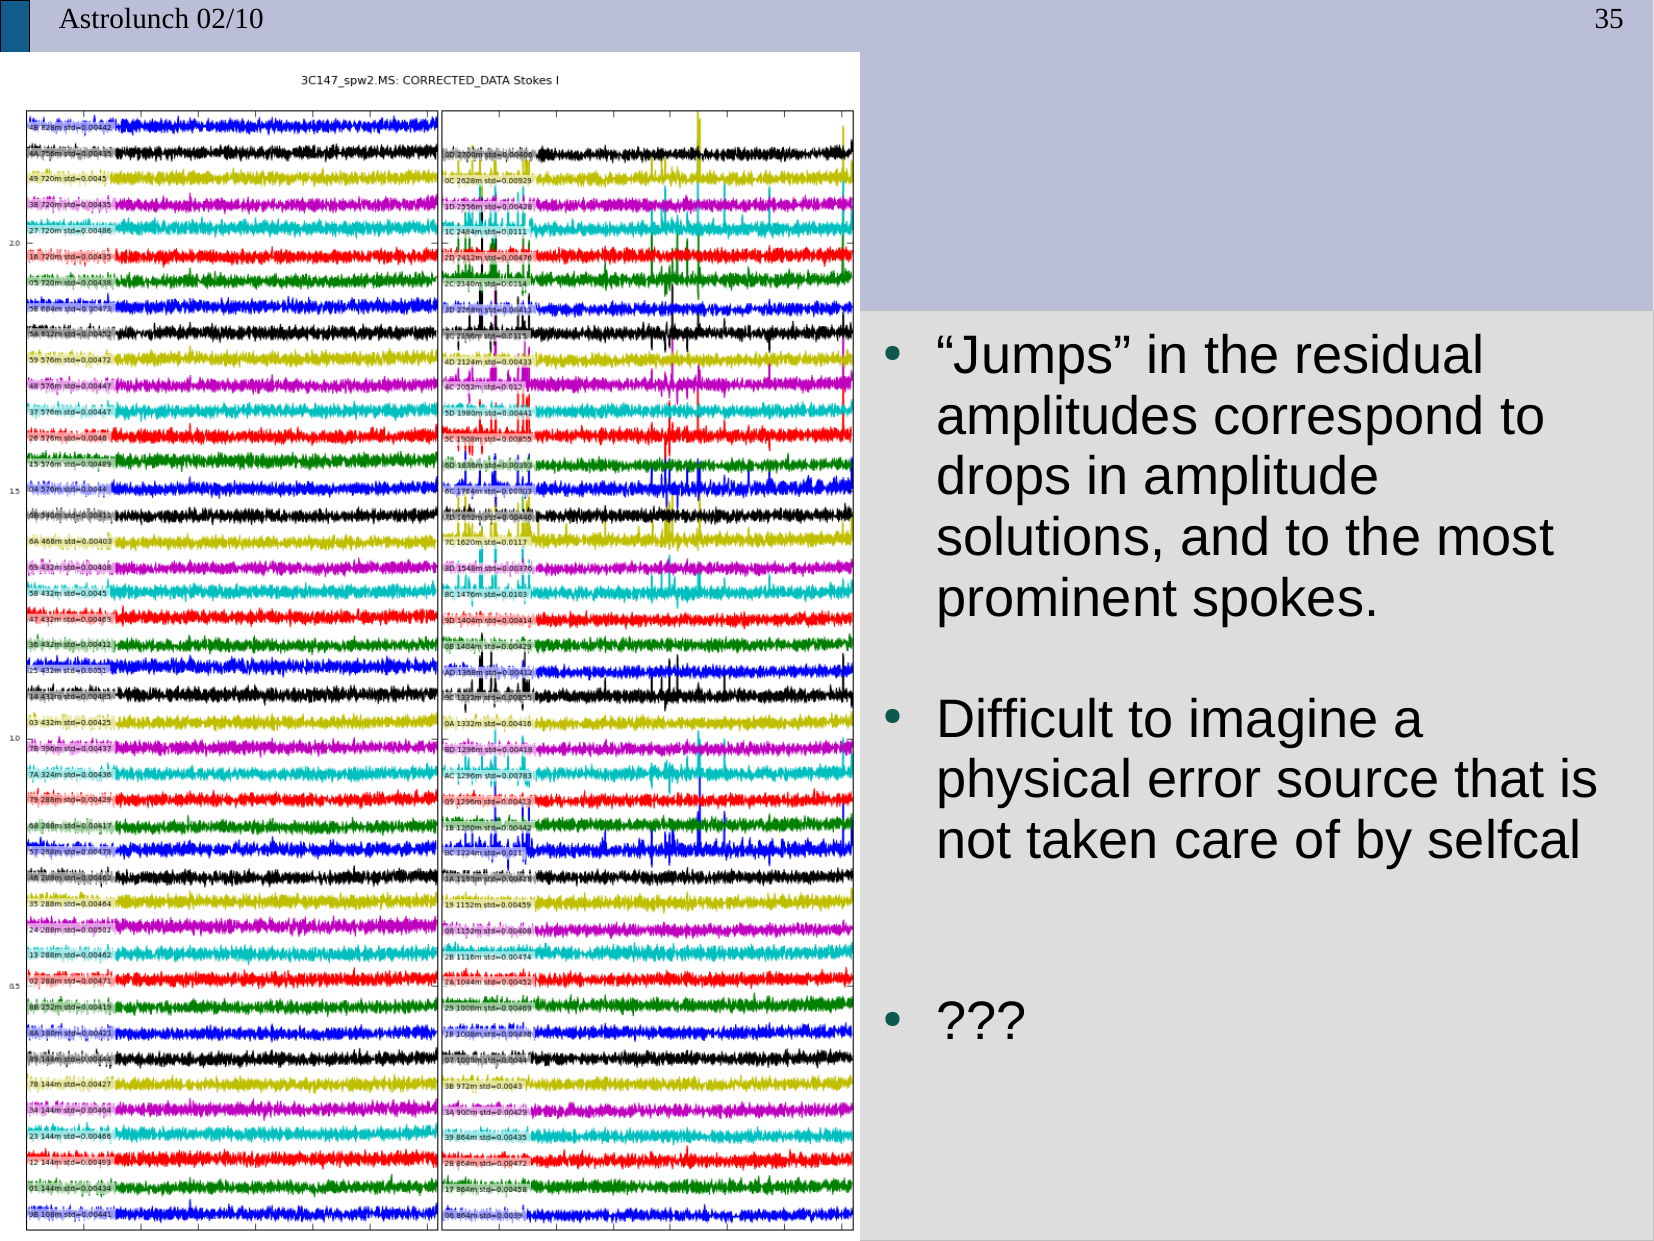

Astrolunch 02/10
35
#
“Jumps” in the residual amplitudes correspond to drops in amplitude solutions, and to the most prominent spokes.
Difficult to imagine a physical error source that is not taken care of by selfcal
???